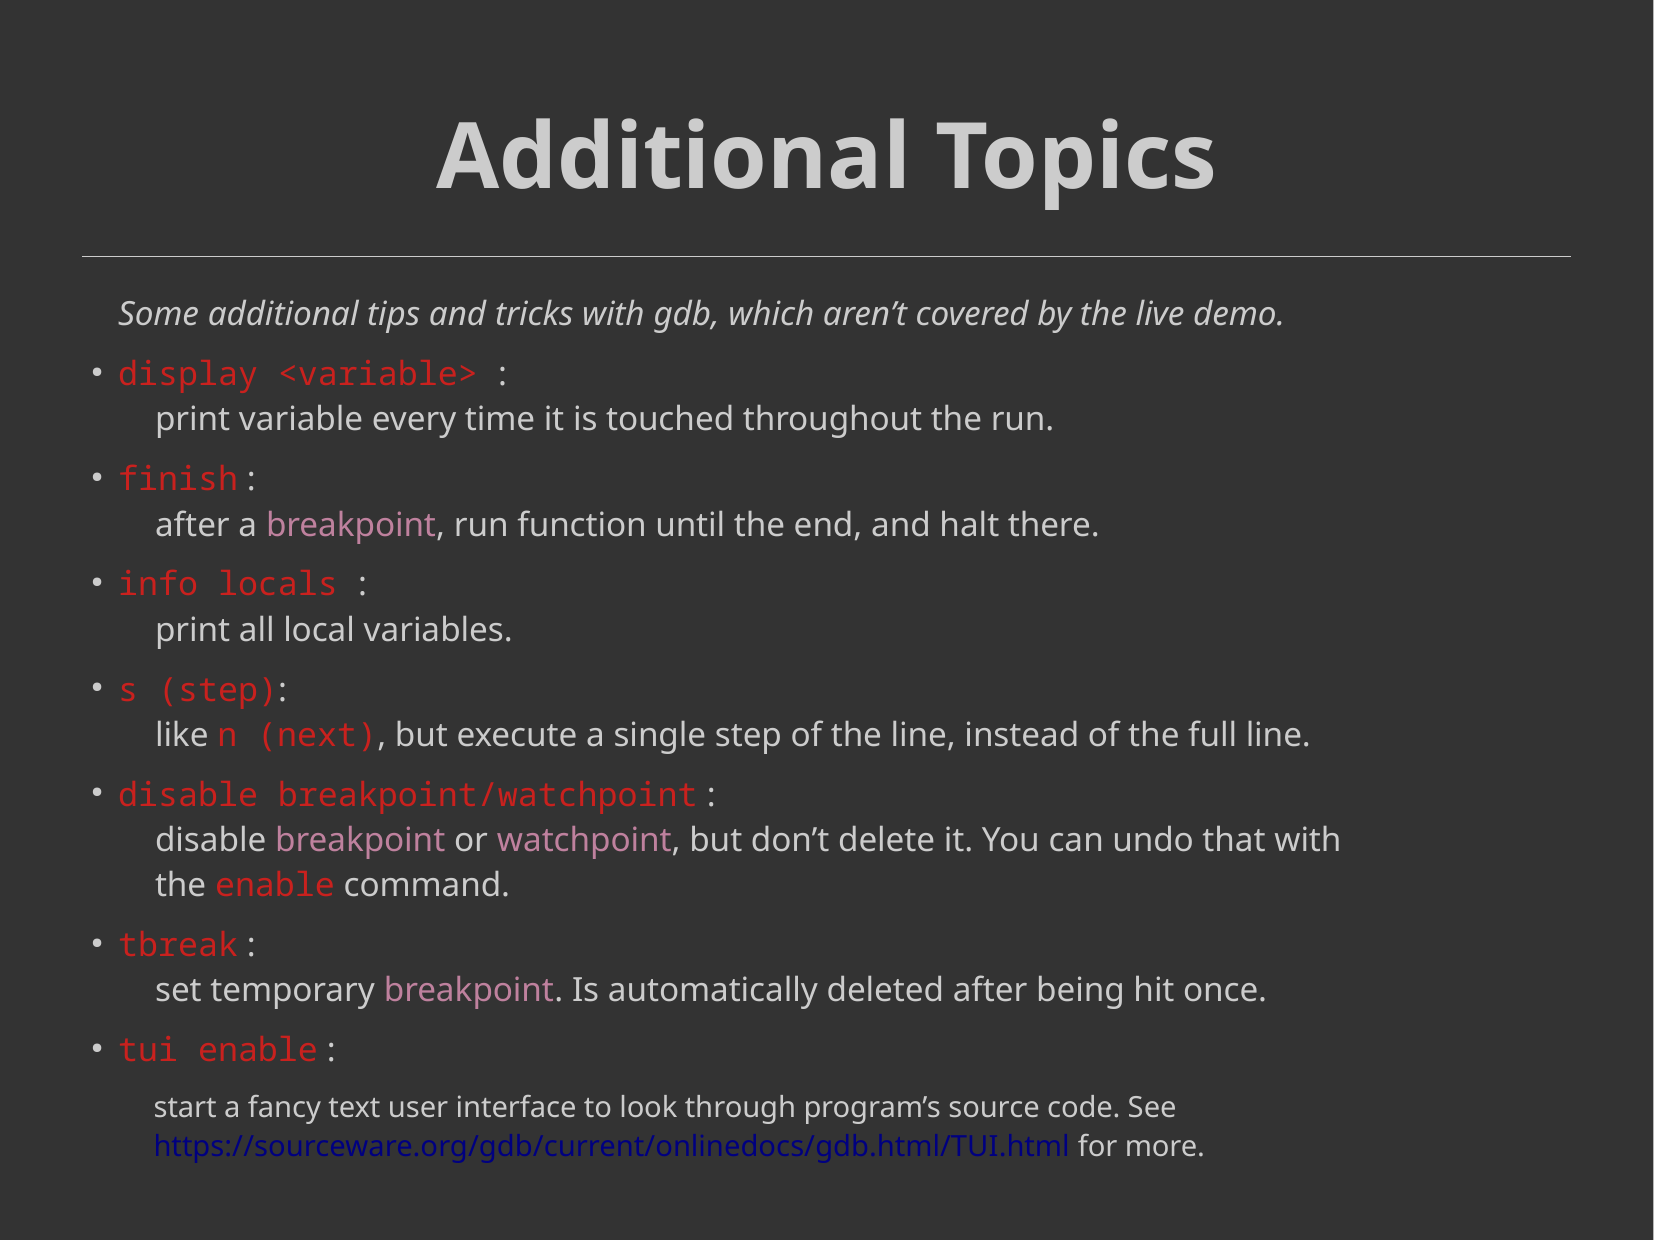

# Additional Topics
Some additional tips and tricks with gdb, which aren’t covered by the live demo.
display <variable> :
	print variable every time it is touched throughout the run.
finish :
	after a breakpoint, run function until the end, and halt there.
info locals :
	print all local variables.
s (step):
	like n (next), but execute a single step of the line, instead of the full line.
disable breakpoint/watchpoint :
	disable breakpoint or watchpoint, but don’t delete it. You can undo that with
	the enable command.
tbreak :
	set temporary breakpoint. Is automatically deleted after being hit once.
tui enable :
start a fancy text user interface to look through program’s source code. See https://sourceware.org/gdb/current/onlinedocs/gdb.html/TUI.html for more.